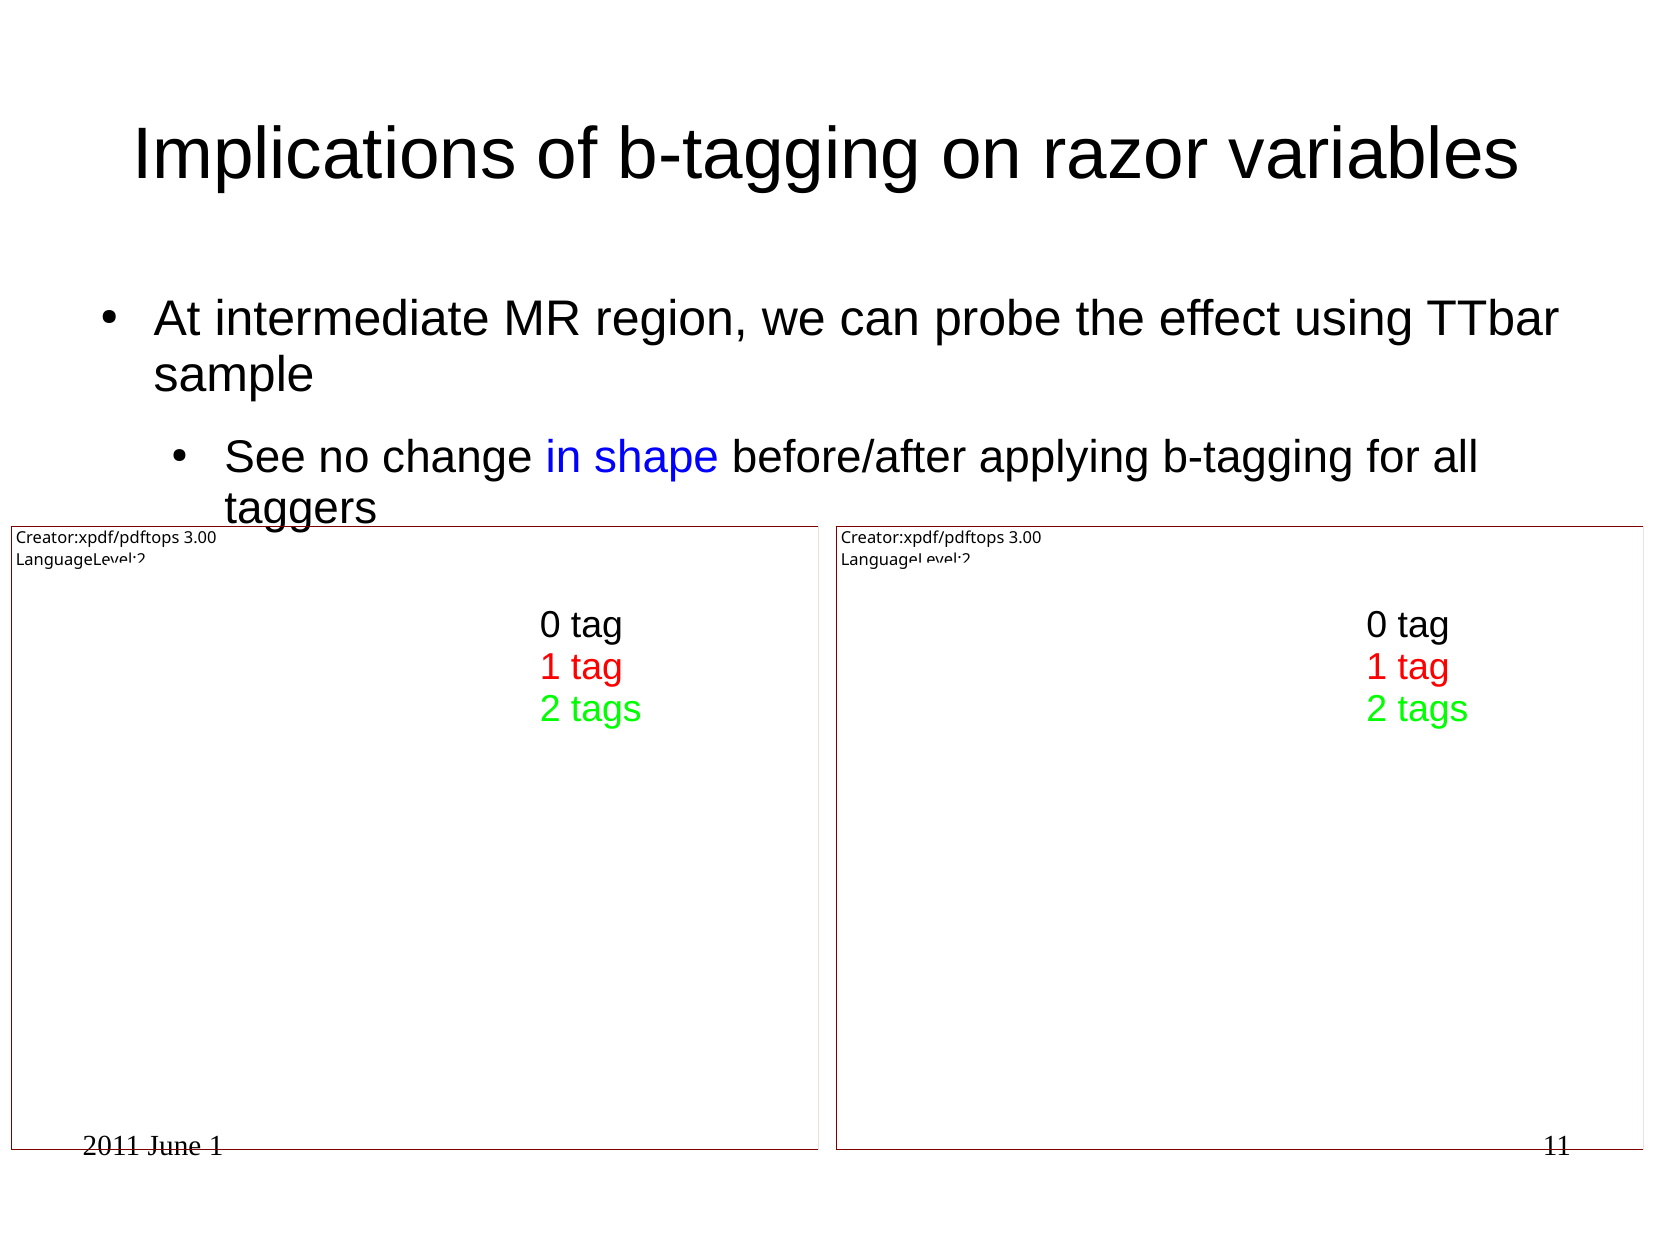

# Implications of b-tagging on razor variables
At intermediate MR region, we can probe the effect using TTbar sample
See no change in shape before/after applying b-tagging for all taggers
0 tag
1 tag
2 tags
0 tag
1 tag
2 tags
2011 June 1
11